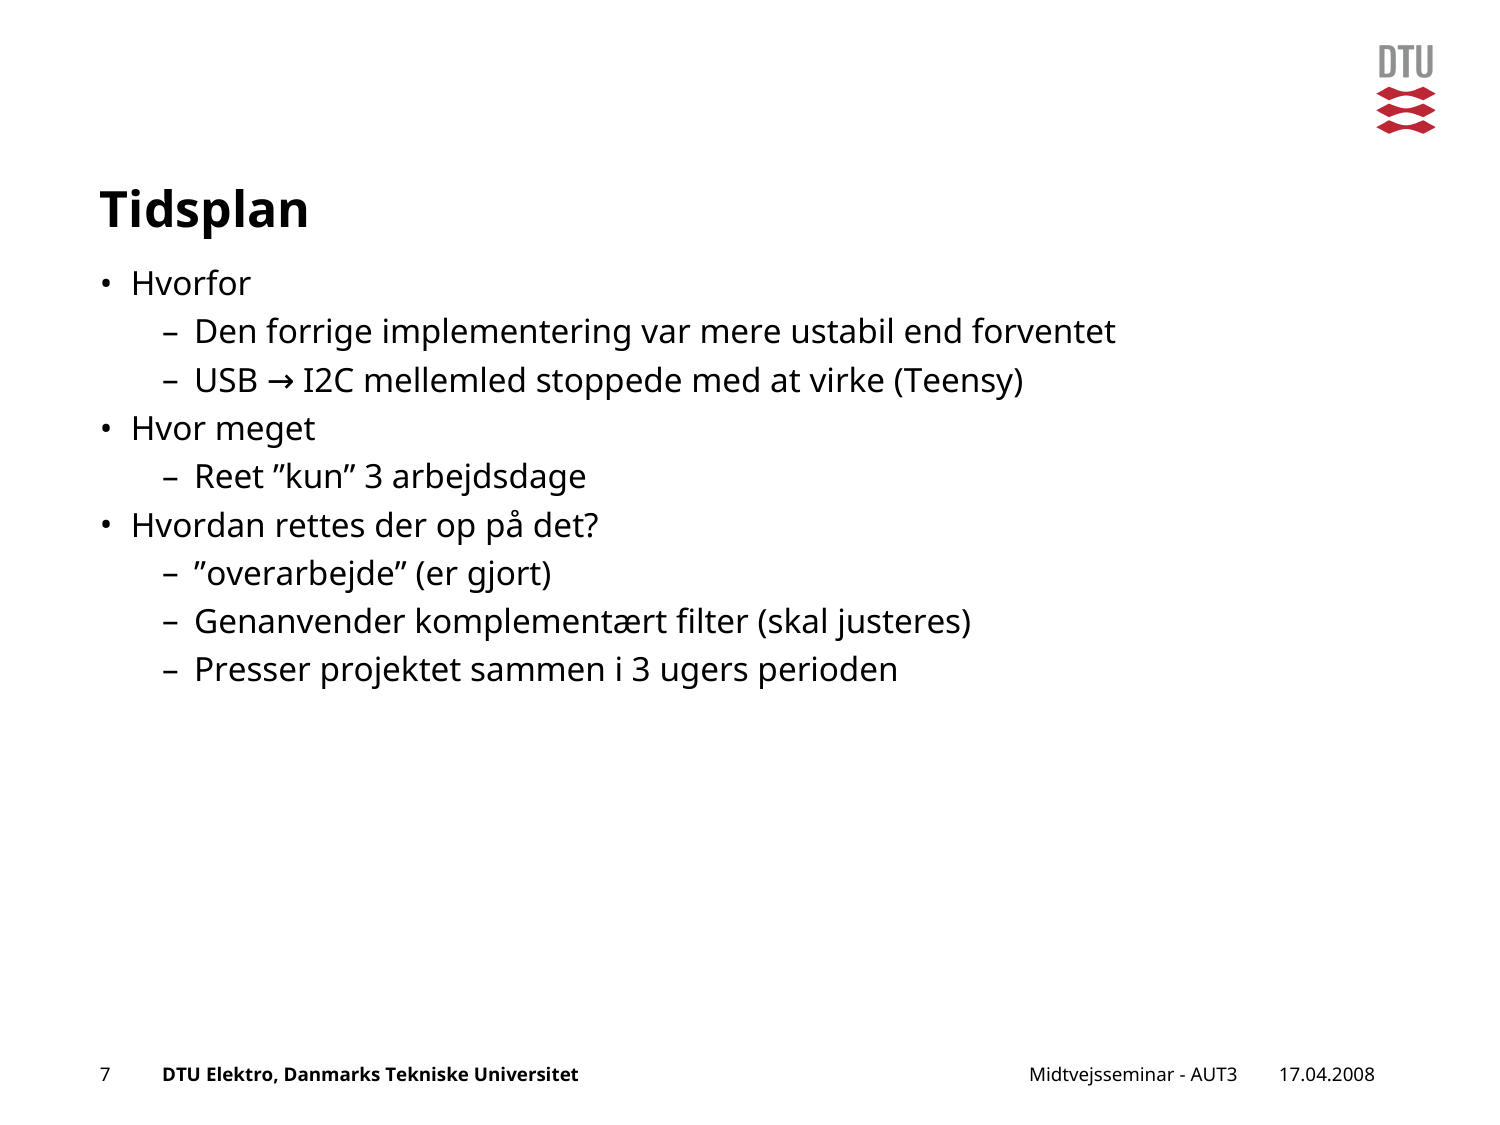

# Tidsplan
Hvorfor
Den forrige implementering var mere ustabil end forventet
USB → I2C mellemled stoppede med at virke (Teensy)
Hvor meget
Reet ”kun” 3 arbejdsdage
Hvordan rettes der op på det?
”overarbejde” (er gjort)
Genanvender komplementært filter (skal justeres)
Presser projektet sammen i 3 ugers perioden